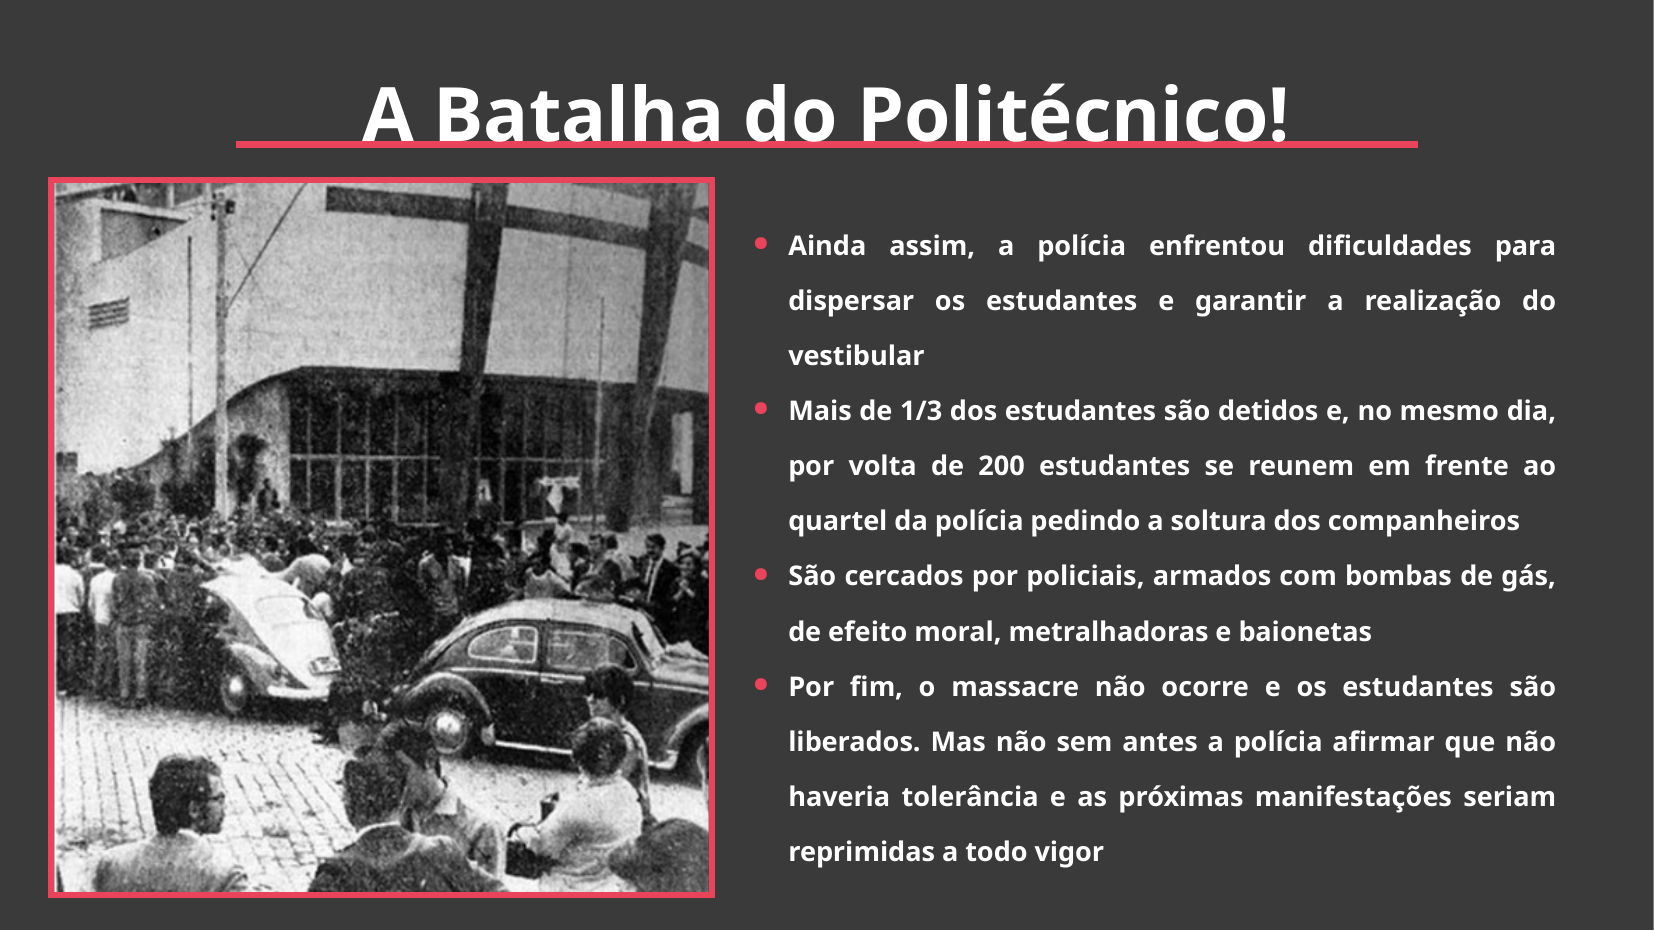

A Batalha do Politécnico!
Ainda assim, a polícia enfrentou dificuldades para dispersar os estudantes e garantir a realização do vestibular
Mais de 1/3 dos estudantes são detidos e, no mesmo dia, por volta de 200 estudantes se reunem em frente ao quartel da polícia pedindo a soltura dos companheiros
São cercados por policiais, armados com bombas de gás, de efeito moral, metralhadoras e baionetas
Por fim, o massacre não ocorre e os estudantes são liberados. Mas não sem antes a polícia afirmar que não haveria tolerância e as próximas manifestações seriam reprimidas a todo vigor